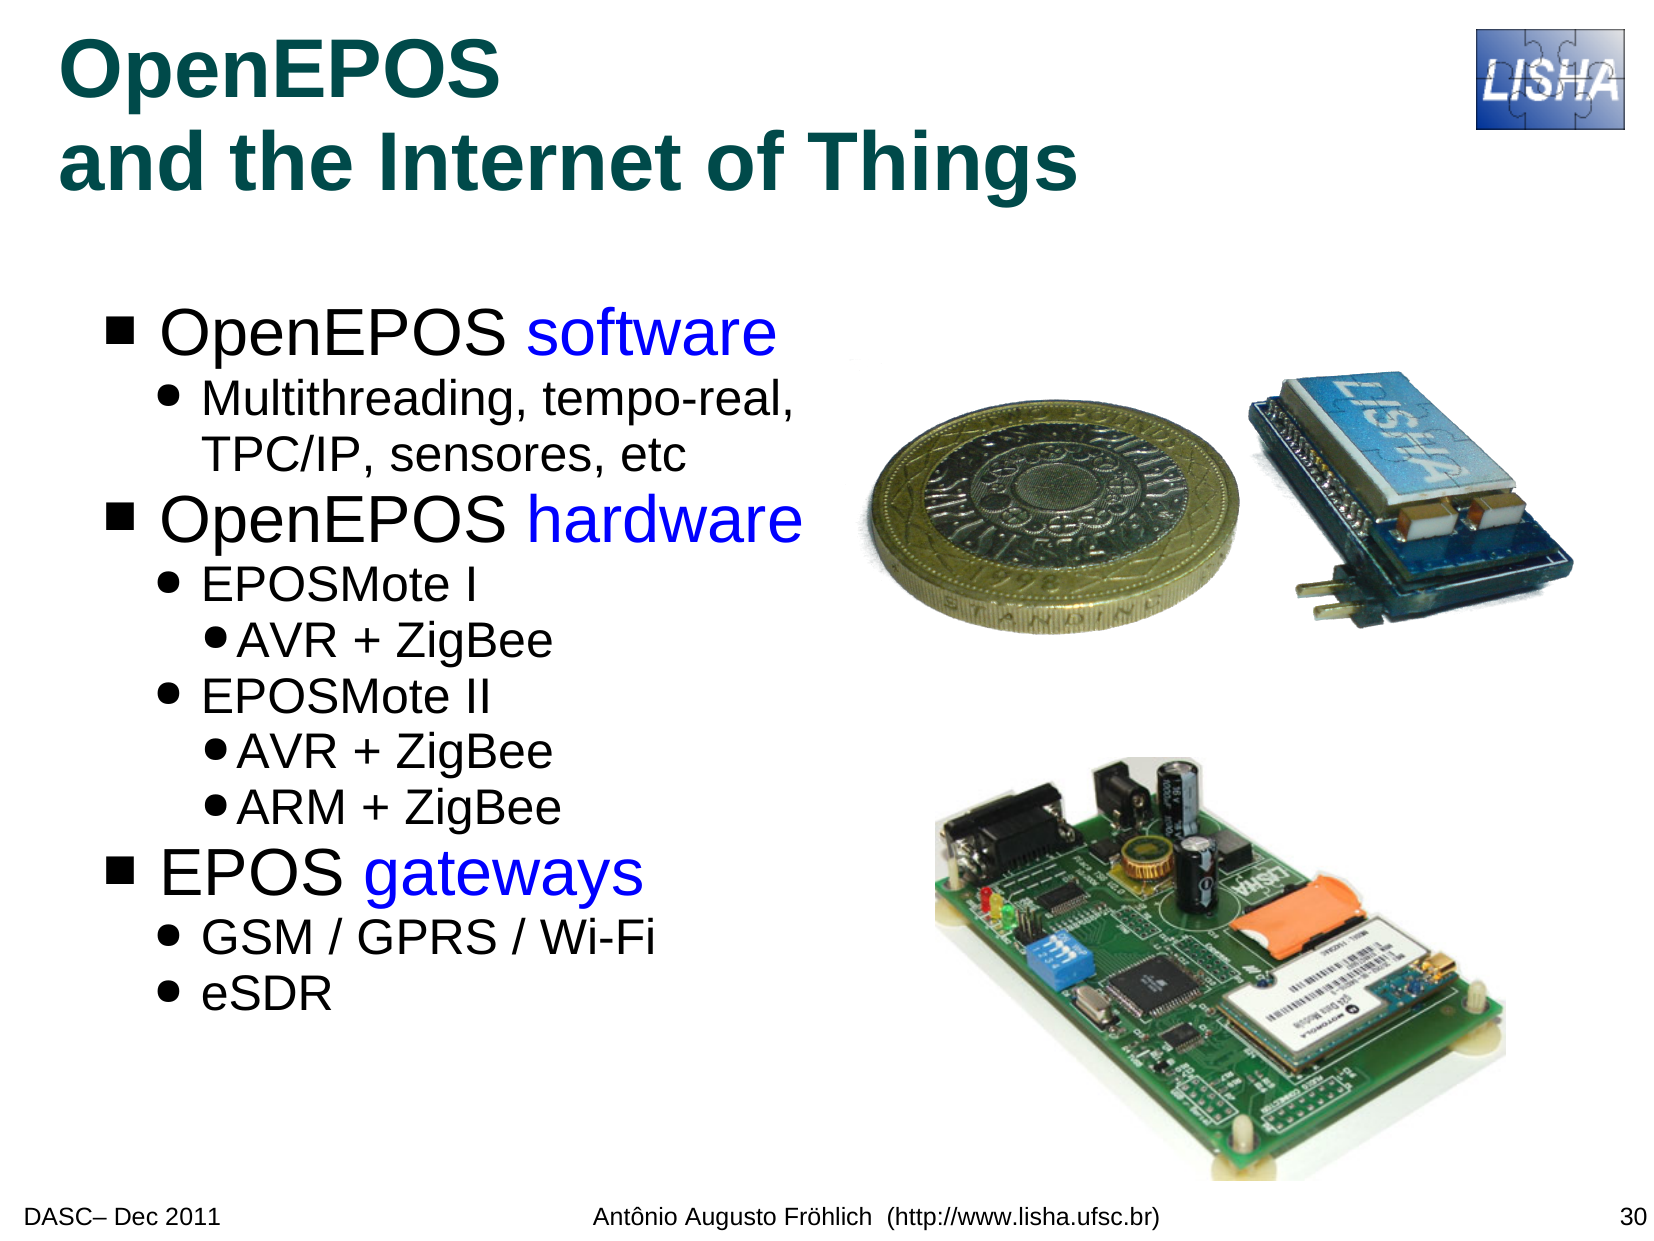

# OpenEPOS and the Internet of Things
OpenEPOS software
Multithreading, tempo-real, TPC/IP, sensores, etc
OpenEPOS hardware
EPOSMote I
AVR + ZigBee
EPOSMote II
AVR + ZigBee
ARM + ZigBee
EPOS gateways
GSM / GPRS / Wi-Fi
eSDR